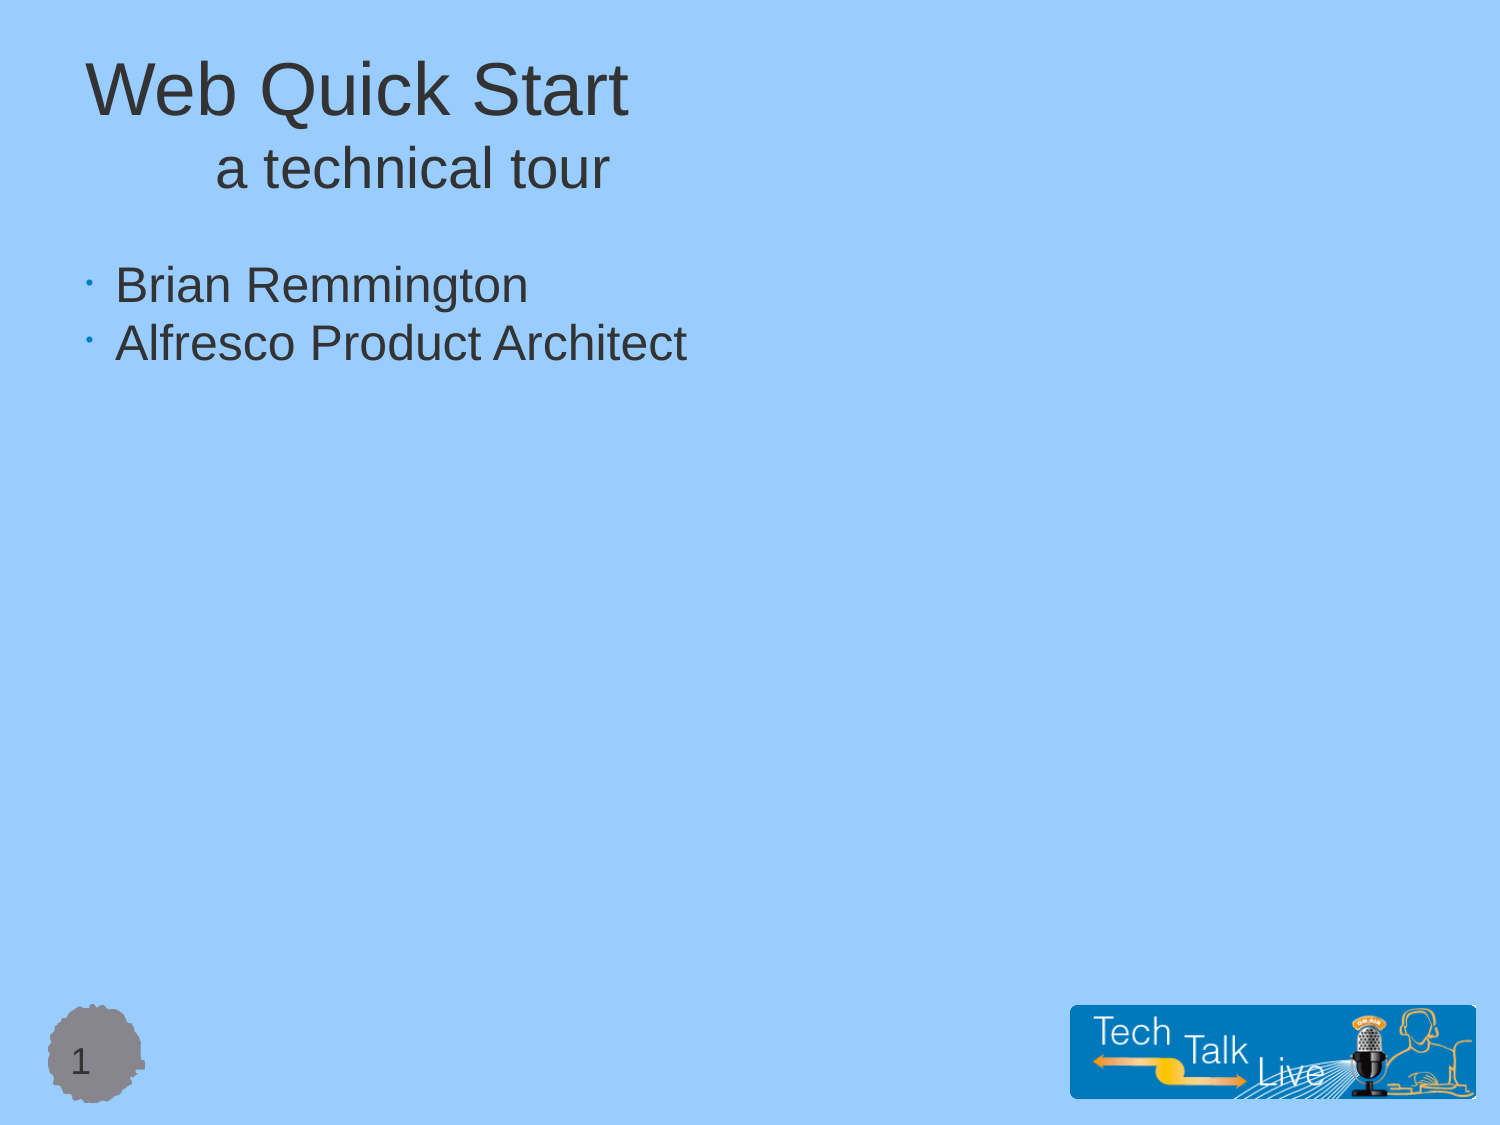

# Web Quick Start a technical tour
Brian Remmington
Alfresco Product Architect